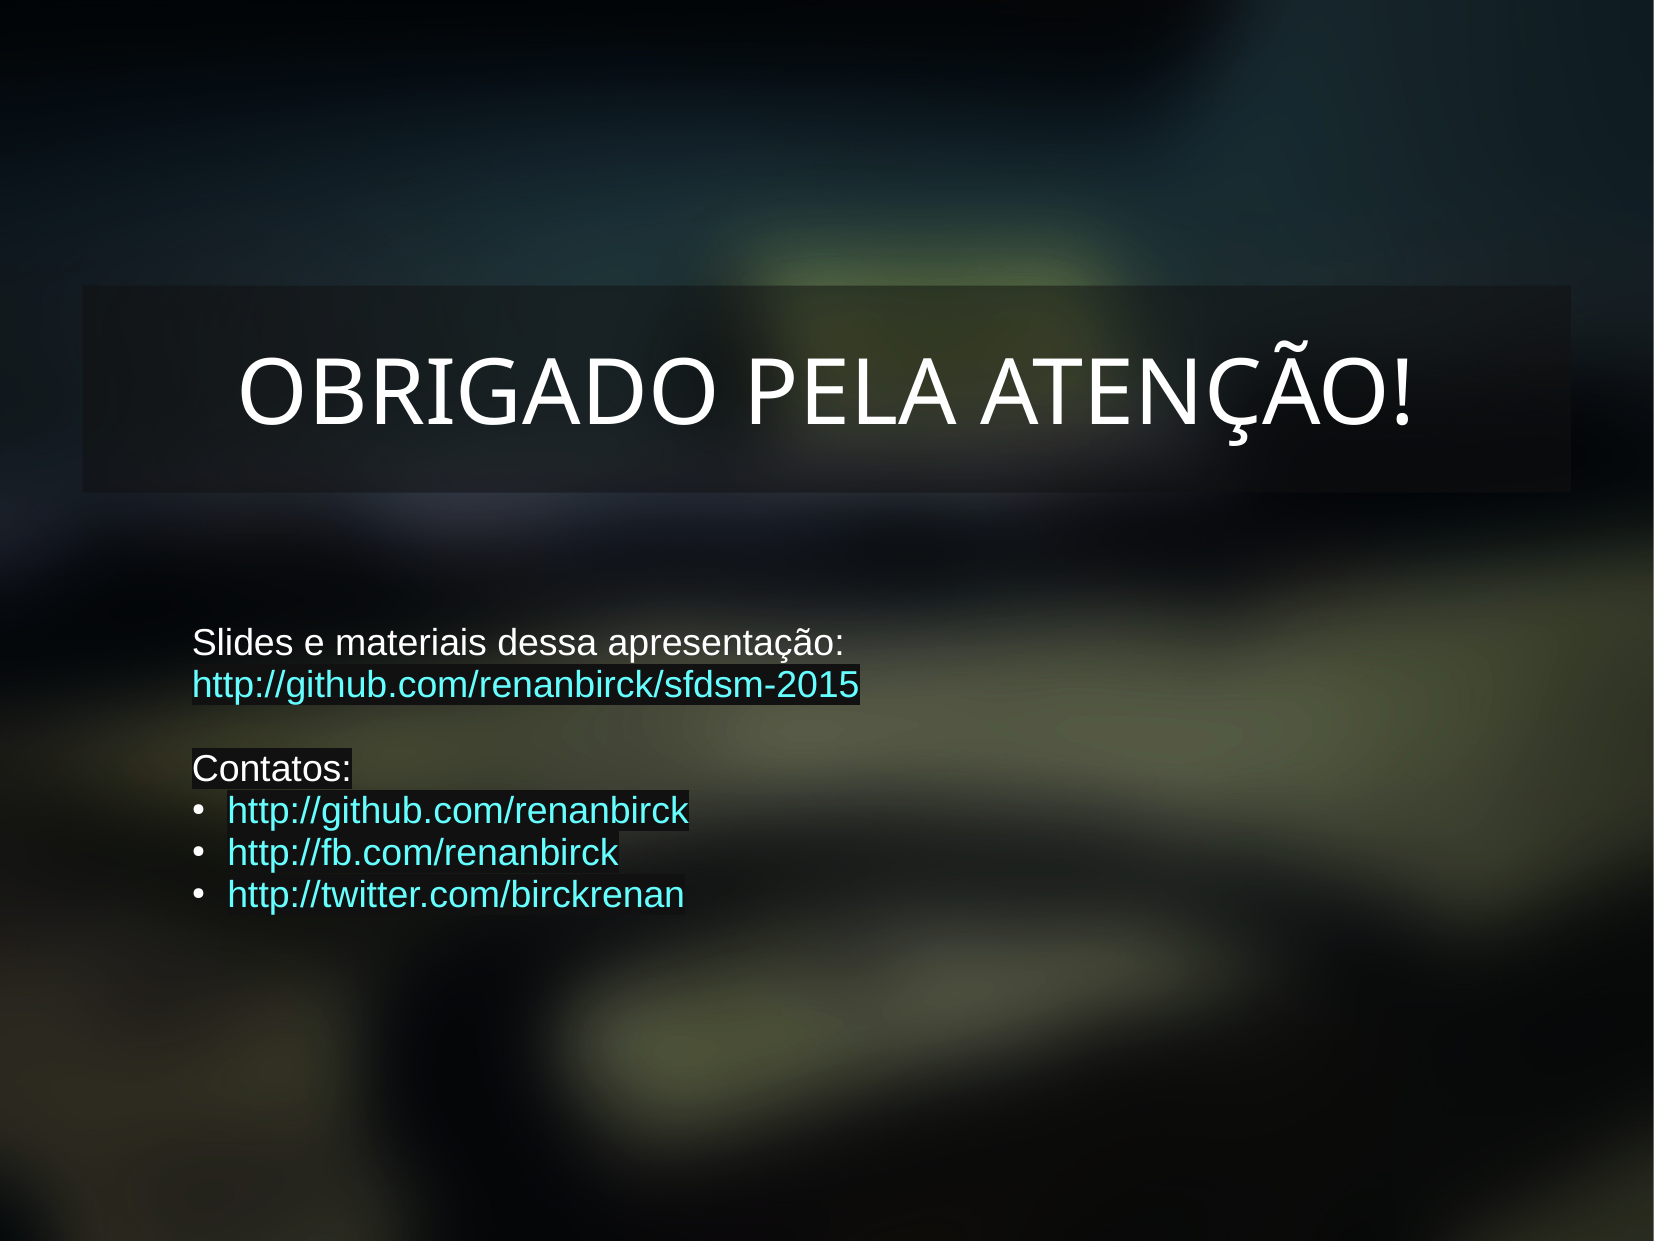

# OBRIGADO PELA ATENÇÃO!
Slides e materiais dessa apresentação: http://github.com/renanbirck/sfdsm-2015
Contatos:
http://github.com/renanbirck
http://fb.com/renanbirck
http://twitter.com/birckrenan